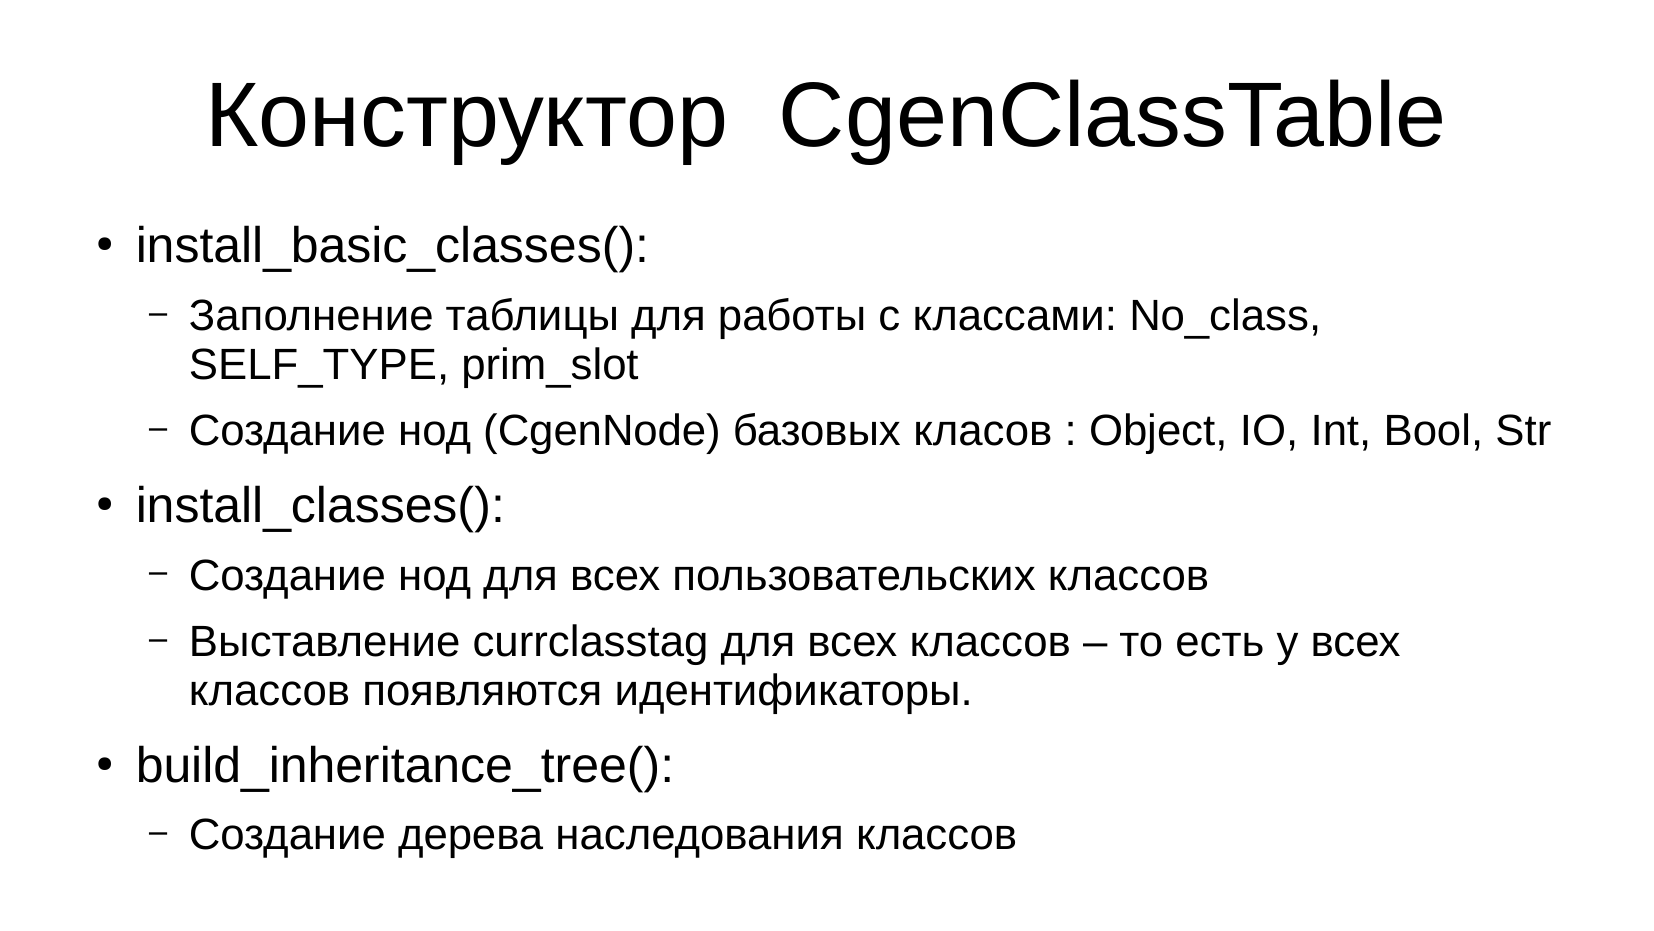

# Конструктор CgenClassTable
install_basic_classes():
Заполнение таблицы для работы с классами: No_class, SELF_TYPE, prim_slot
Cоздание нод (CgenNode) базовых класов : Object, IO, Int, Bool, Str
install_classes():
Создание нод для всех пользовательских классов
Выставление currclasstag для всех классов – то есть у всех классов появляются идентификаторы.
build_inheritance_tree():
Создание дерева наследования классов